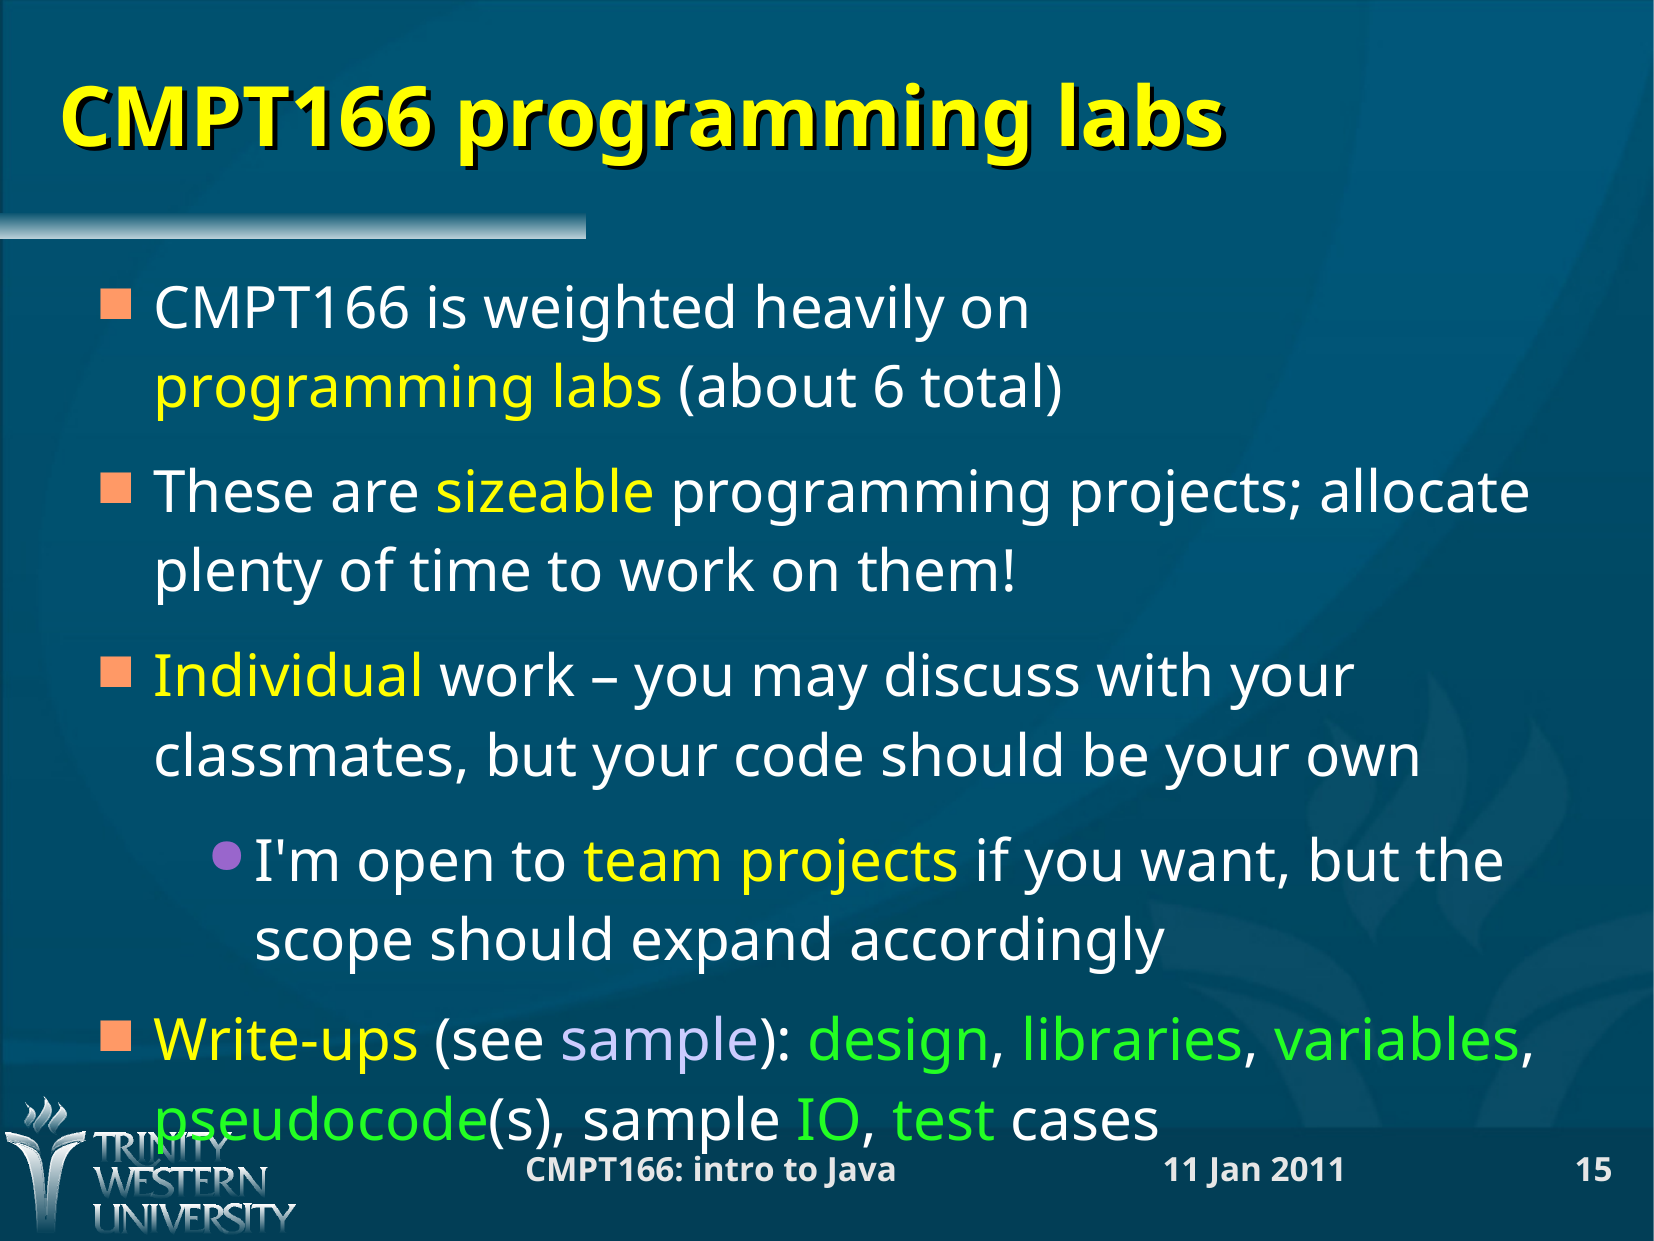

# CMPT166 programming labs
CMPT166 is weighted heavily on
programming labs (about 6 total)
These are sizeable programming projects; allocate plenty of time to work on them!
Individual work – you may discuss with your classmates, but your code should be your own
I'm open to team projects if you want, but the scope should expand accordingly
Write-ups (see sample): design, libraries, variables, pseudocode(s), sample IO, test cases
CMPT166: intro to Java
11 Jan 2011
15